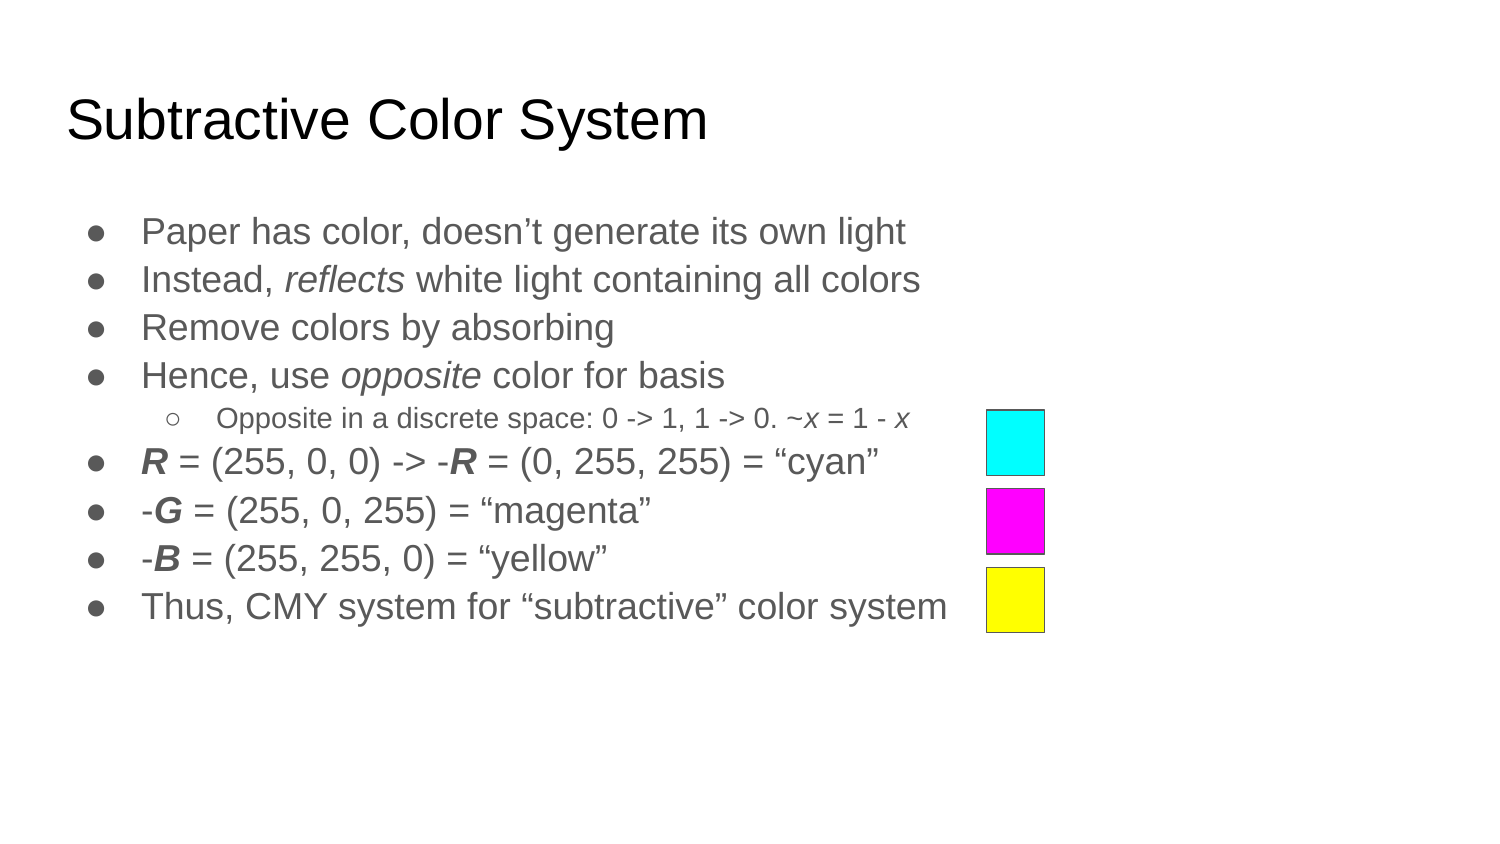

# Subtractive Color System
Paper has color, doesn’t generate its own light
Instead, reflects white light containing all colors
Remove colors by absorbing
Hence, use opposite color for basis
Opposite in a discrete space: 0 -> 1, 1 -> 0. ~x = 1 - x
R = (255, 0, 0) -> -R = (0, 255, 255) = “cyan”
-G = (255, 0, 255) = “magenta”
-B = (255, 255, 0) = “yellow”
Thus, CMY system for “subtractive” color system